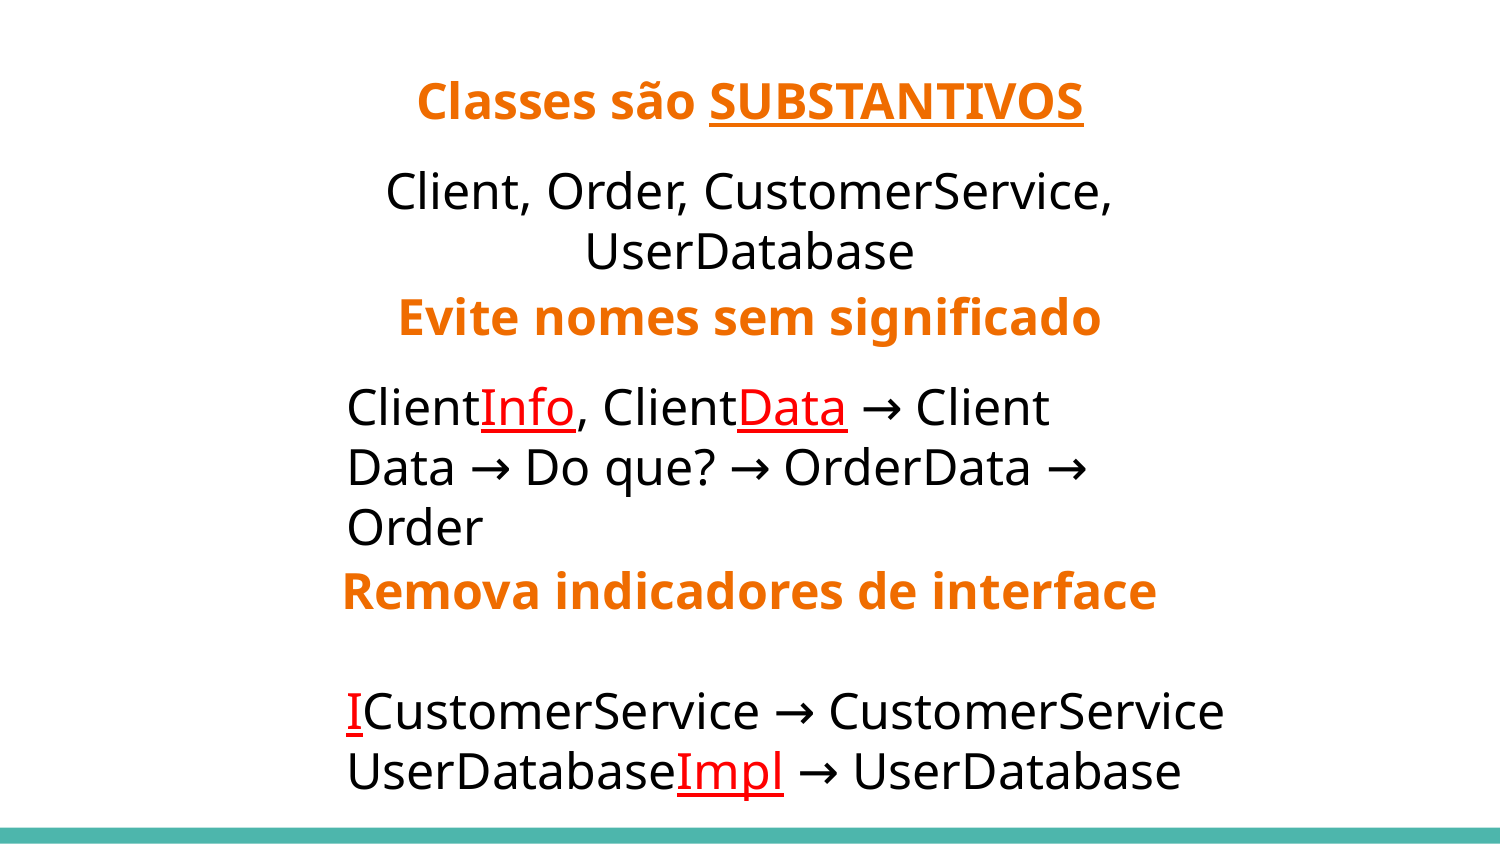

Classes são SUBSTANTIVOS
Client, Order, CustomerService, UserDatabase
Evite nomes sem significado
ClientInfo, ClientData → Client
Data → Do que? → OrderData → Order
Remova indicadores de interface
ICustomerService → CustomerService
UserDatabaseImpl → UserDatabase